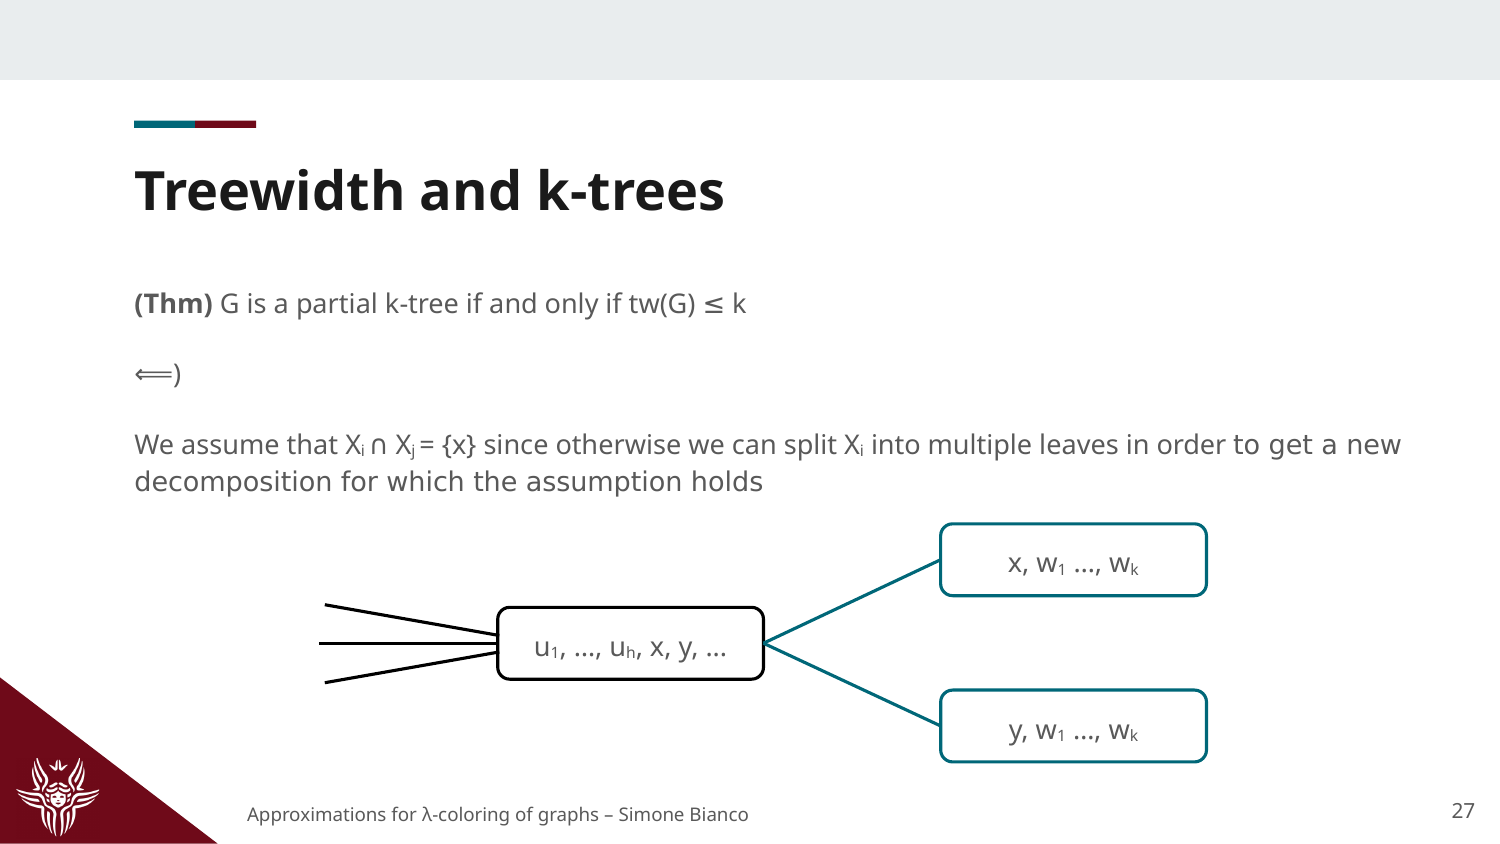

# Treewidth and k-trees
(Thm) G is a partial k-tree if and only if tw(G) ≤ k
⟸)
We assume that Xi ∩ Xj = {x} since otherwise we can split Xi into multiple leaves in order to get a new decomposition for which the assumption holds
x, w1 …, wk
u1, …, uh, x, y, ...
y, w1 …, wk
Approximations for λ-coloring of graphs – Simone Bianco